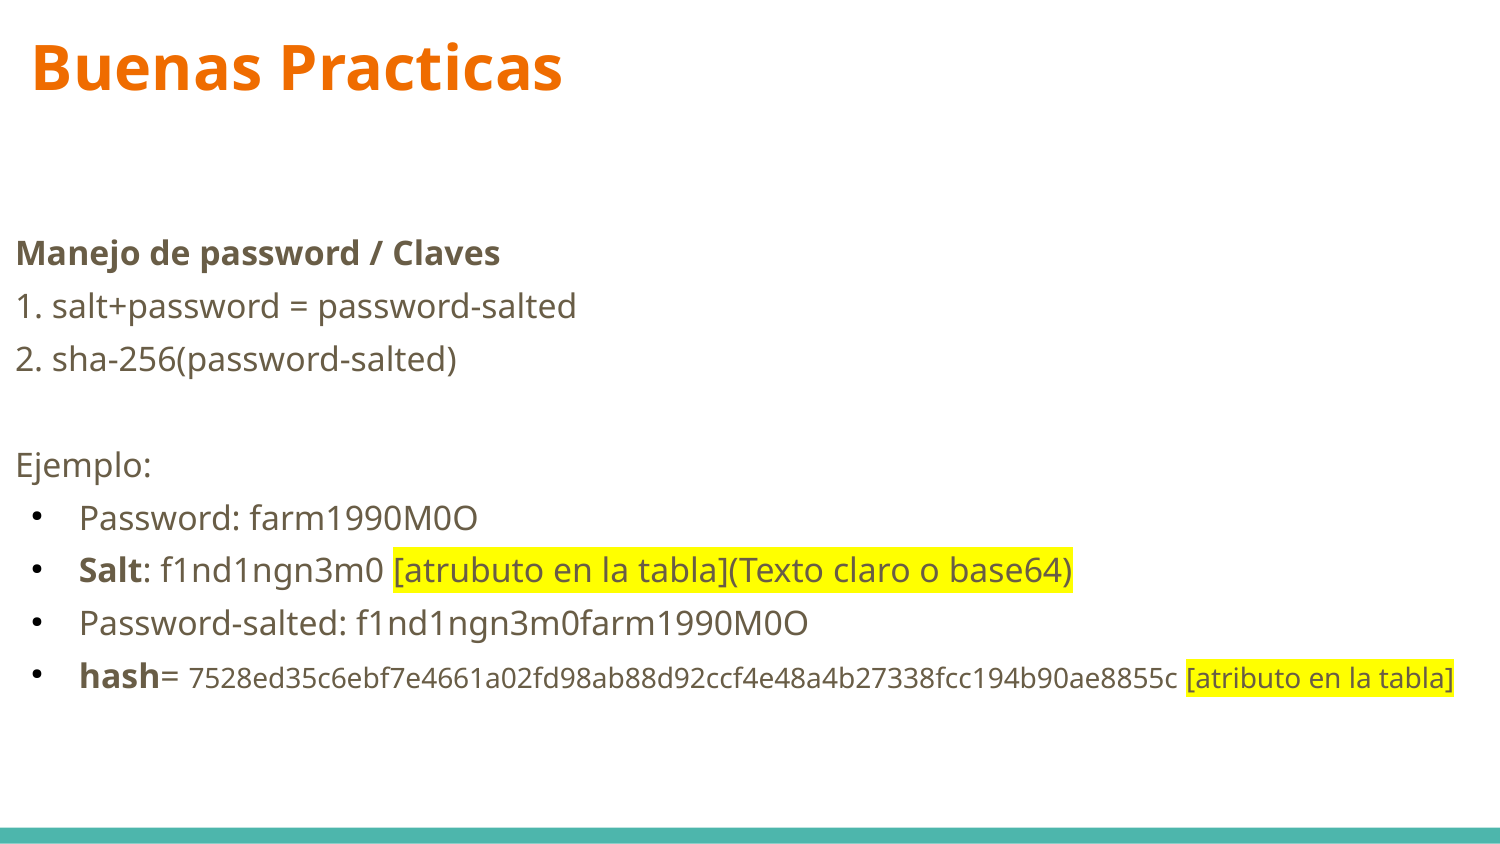

Buenas Practicas
# Manejo de password / Claves
1. salt+password = password-salted
2. sha-256(password-salted)
Ejemplo:
Password: farm1990M0O
Salt: f1nd1ngn3m0 [atrubuto en la tabla](Texto claro o base64)
Password-salted: f1nd1ngn3m0farm1990M0O
hash= 7528ed35c6ebf7e4661a02fd98ab88d92ccf4e48a4b27338fcc194b90ae8855c [atributo en la tabla]